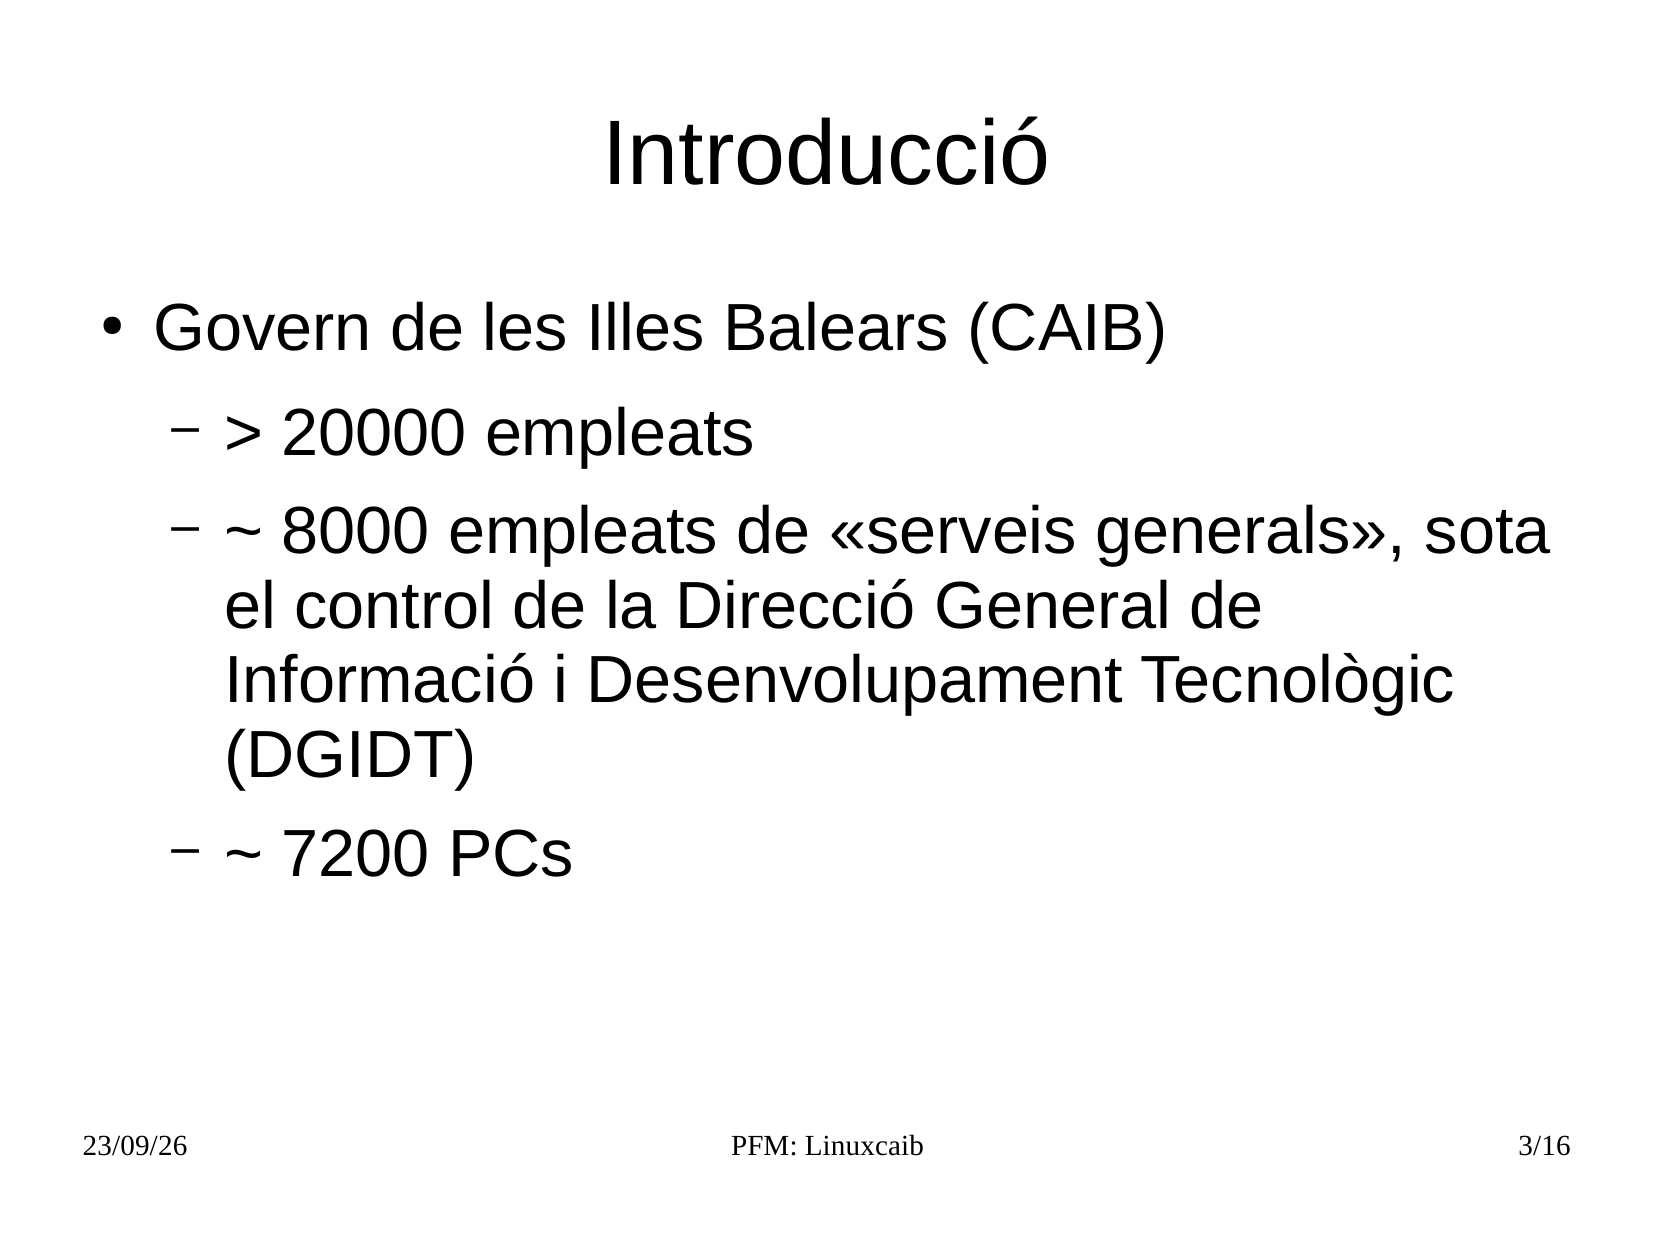

# Introducció
Govern de les Illes Balears (CAIB)
> 20000 empleats
~ 8000 empleats de «serveis generals», sota el control de la Direcció General de Informació i Desenvolupament Tecnològic (DGIDT)
~ 7200 PCs
PFM: Linuxcaib
3